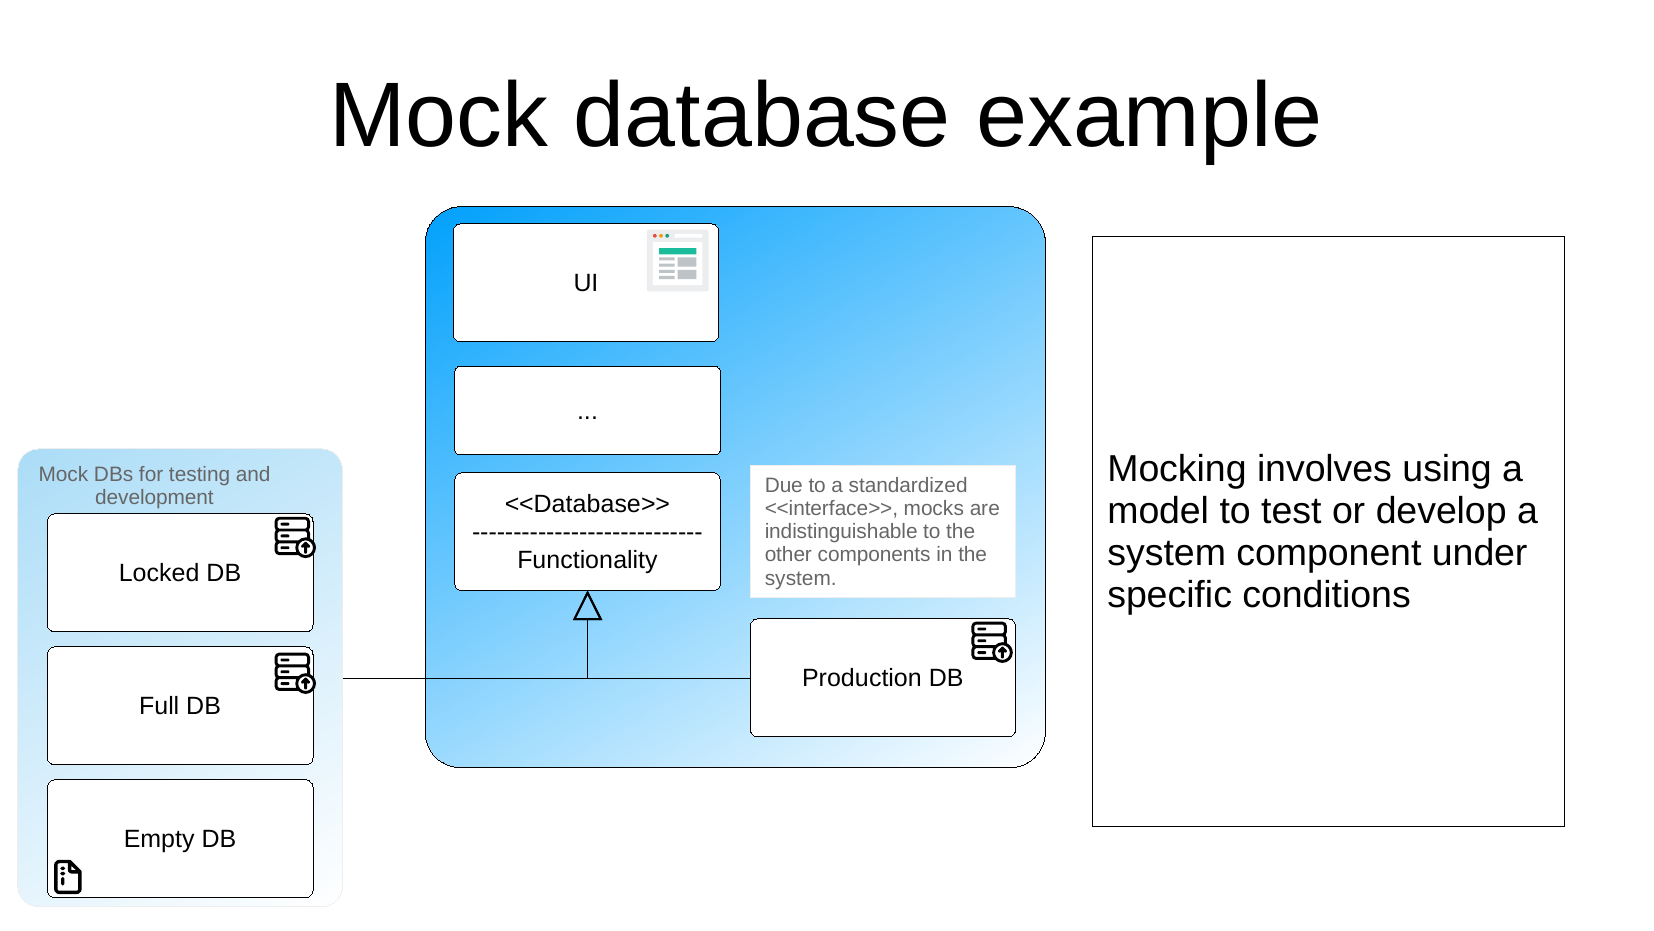

# Mock database example
UI
Mocking involves using a model to test or develop a system component under specific conditions
...
Mock DBs for testing and development
Due to a standardized <<interface>>, mocks are indistinguishable to the other components in the system.
<<Database>>
----------------------------
Functionality
Locked DB
Production DB
Full DB
Empty DB